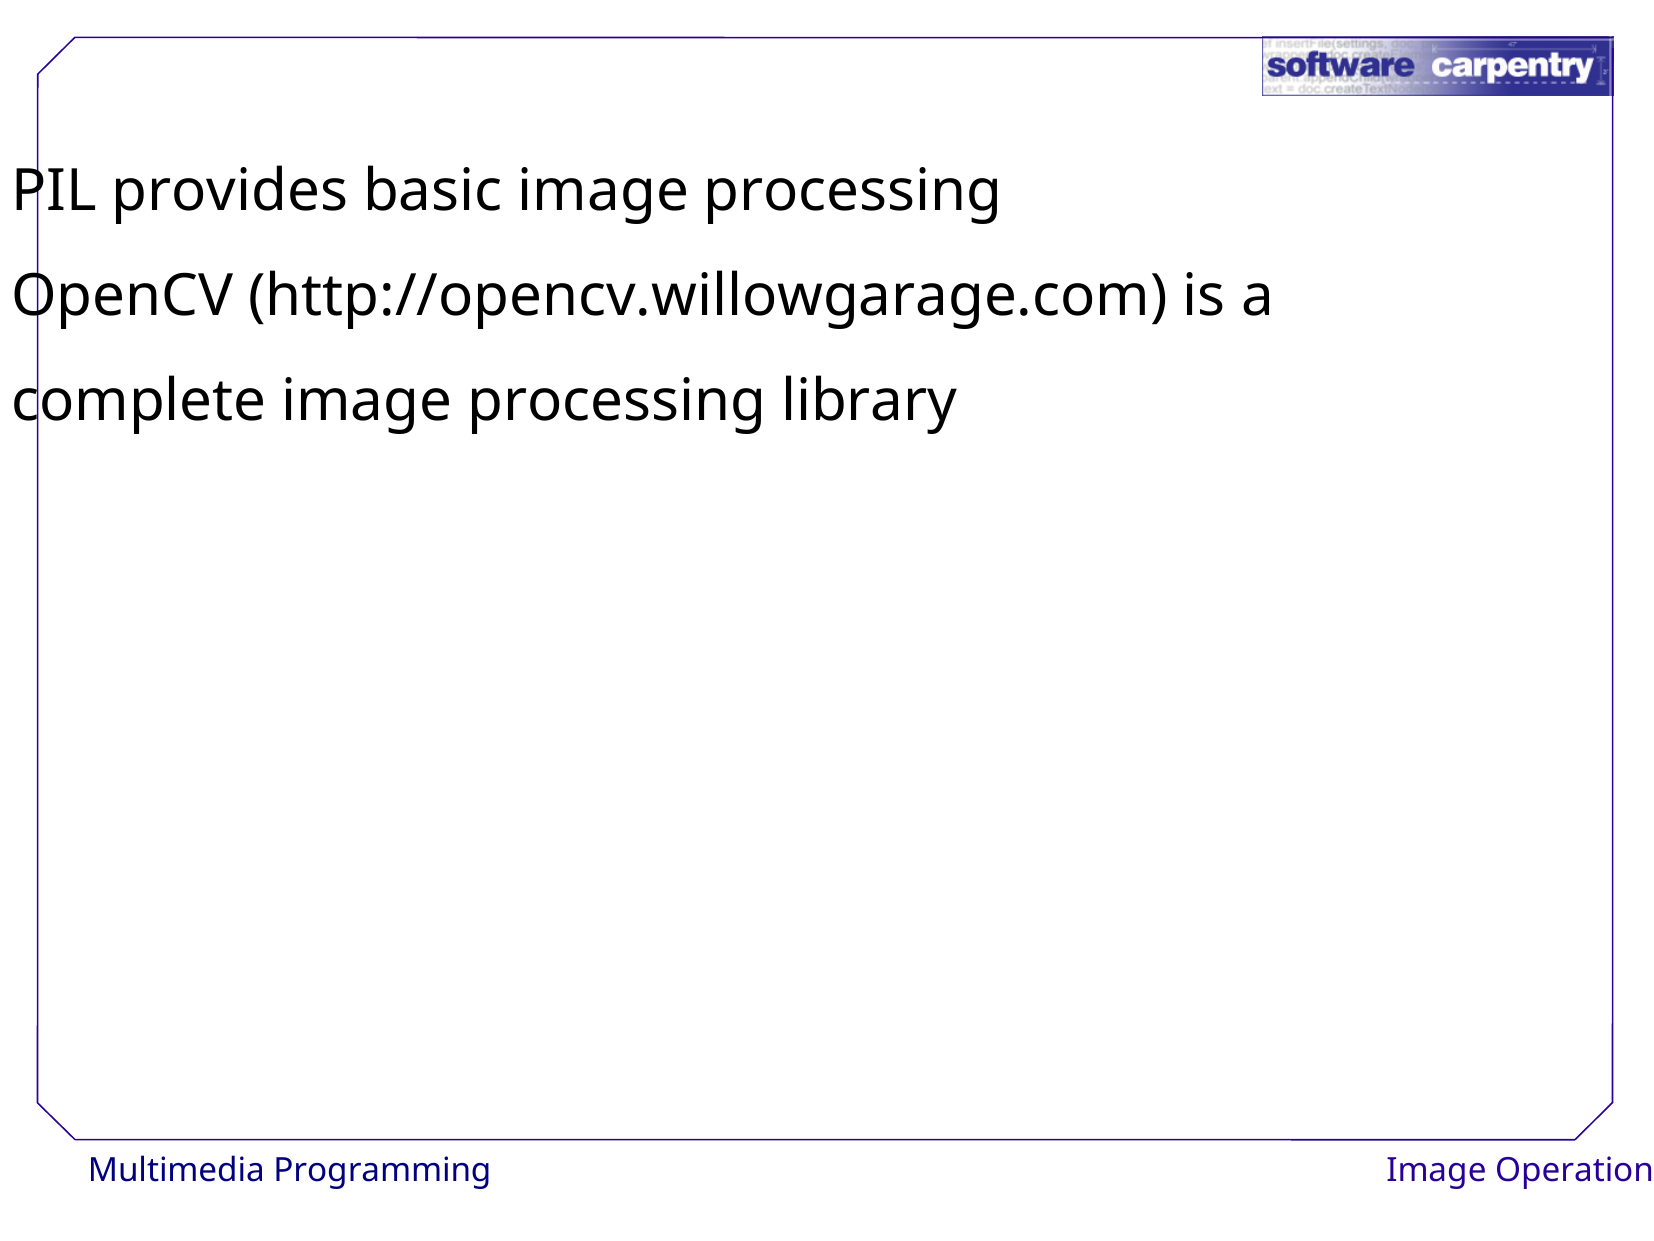

PIL provides basic image processing
OpenCV (http://opencv.willowgarage.com) is a
complete image processing library